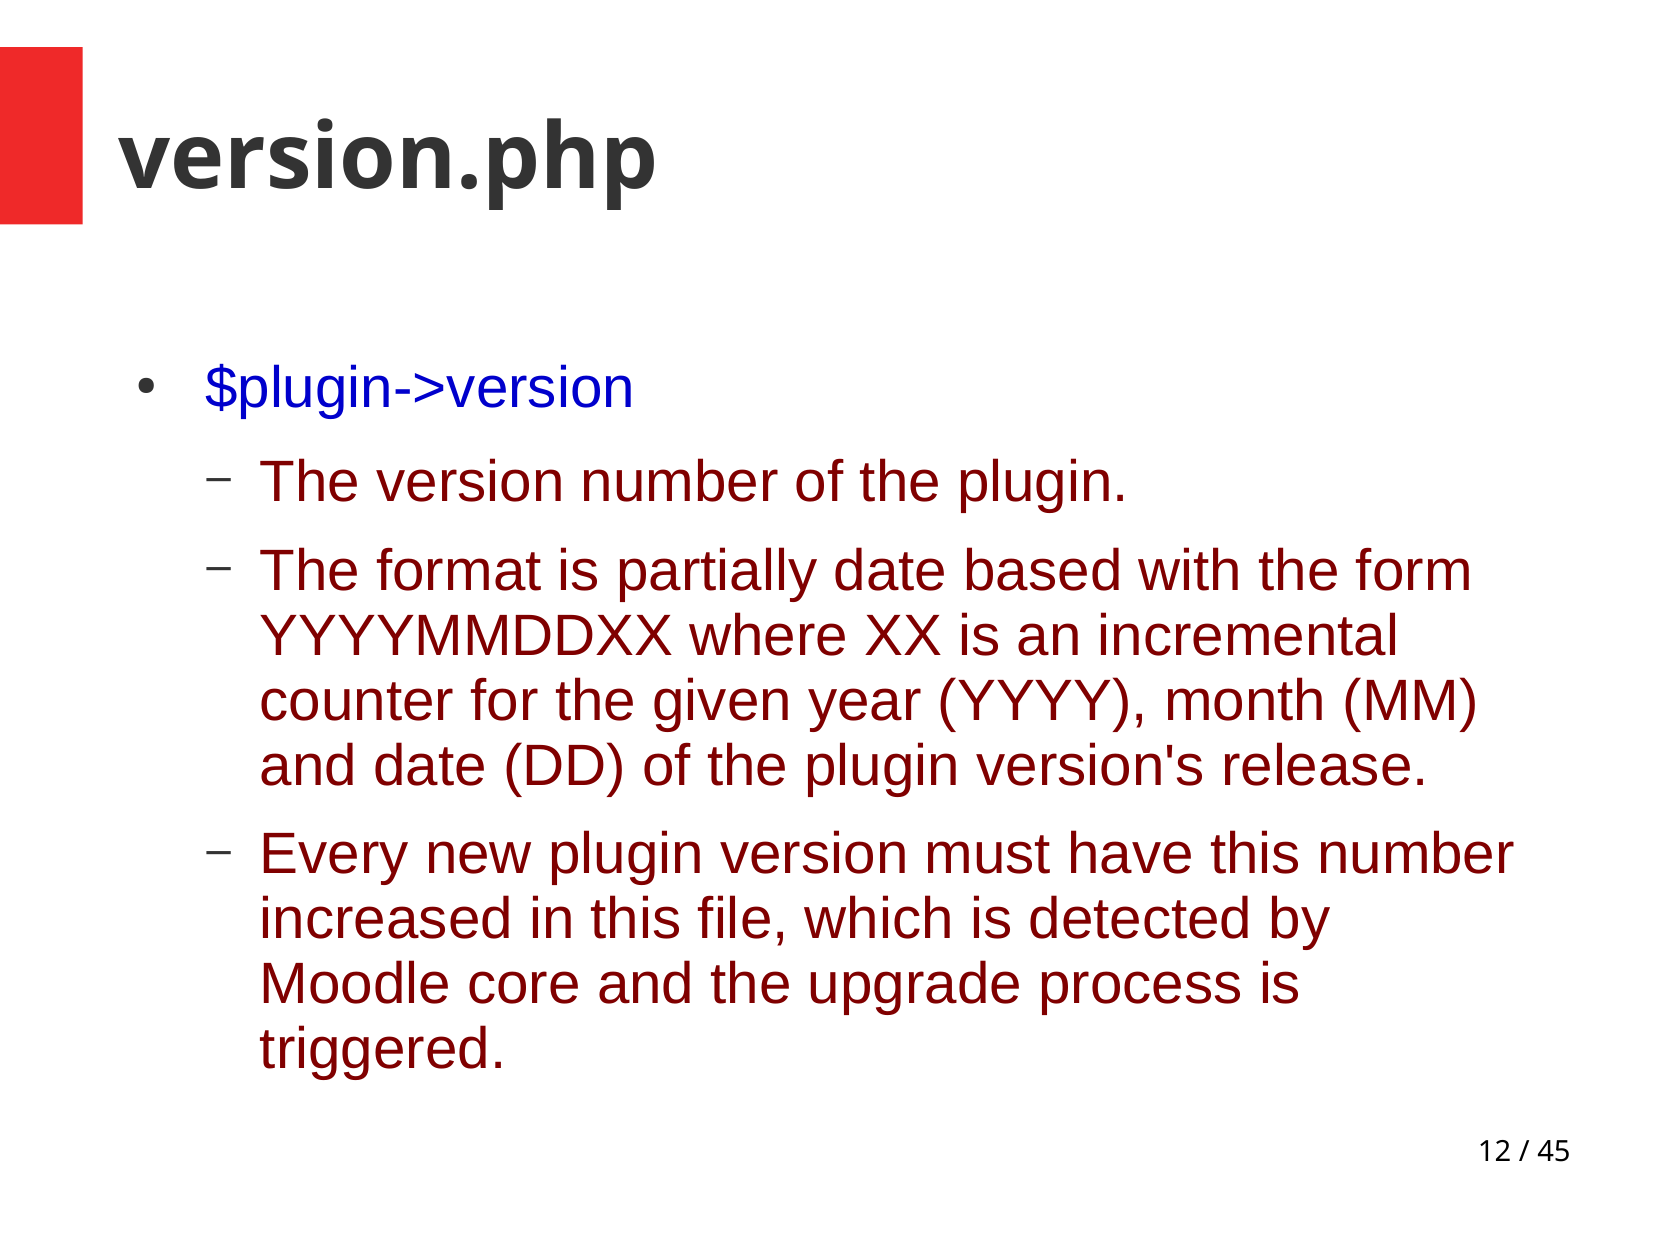

# version.php
 $plugin->version
The version number of the plugin.
The format is partially date based with the form YYYYMMDDXX where XX is an incremental counter for the given year (YYYY), month (MM) and date (DD) of the plugin version's release.
Every new plugin version must have this number increased in this file, which is detected by Moodle core and the upgrade process is triggered.
12